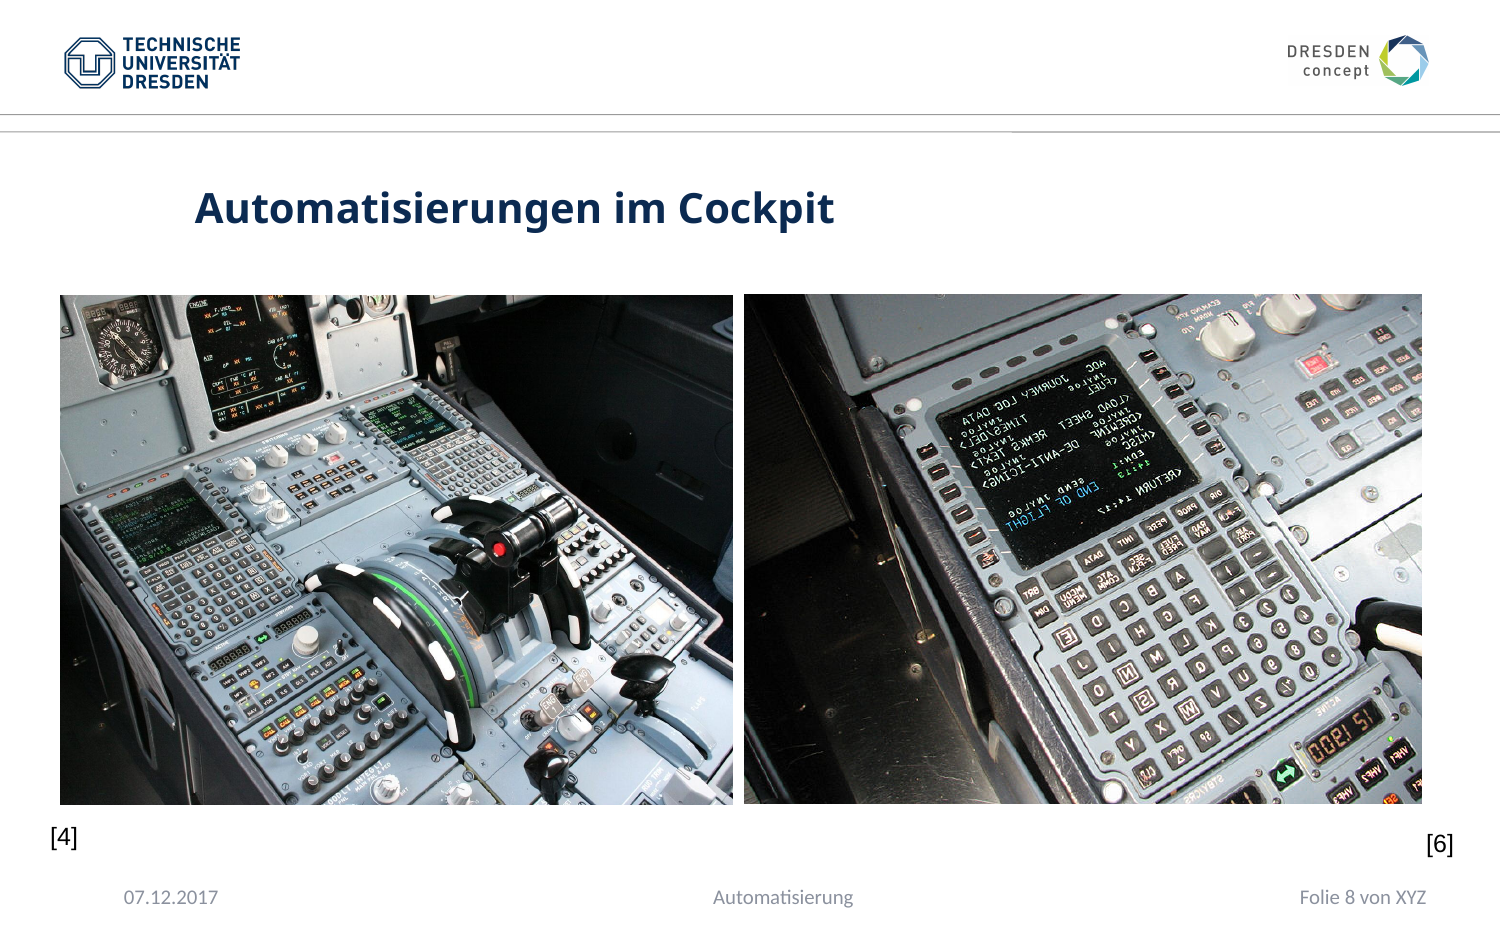

# Automatisierungen im Cockpit
[4]
[6]
07.12.2017
Folie von XYZ
Automatisierung